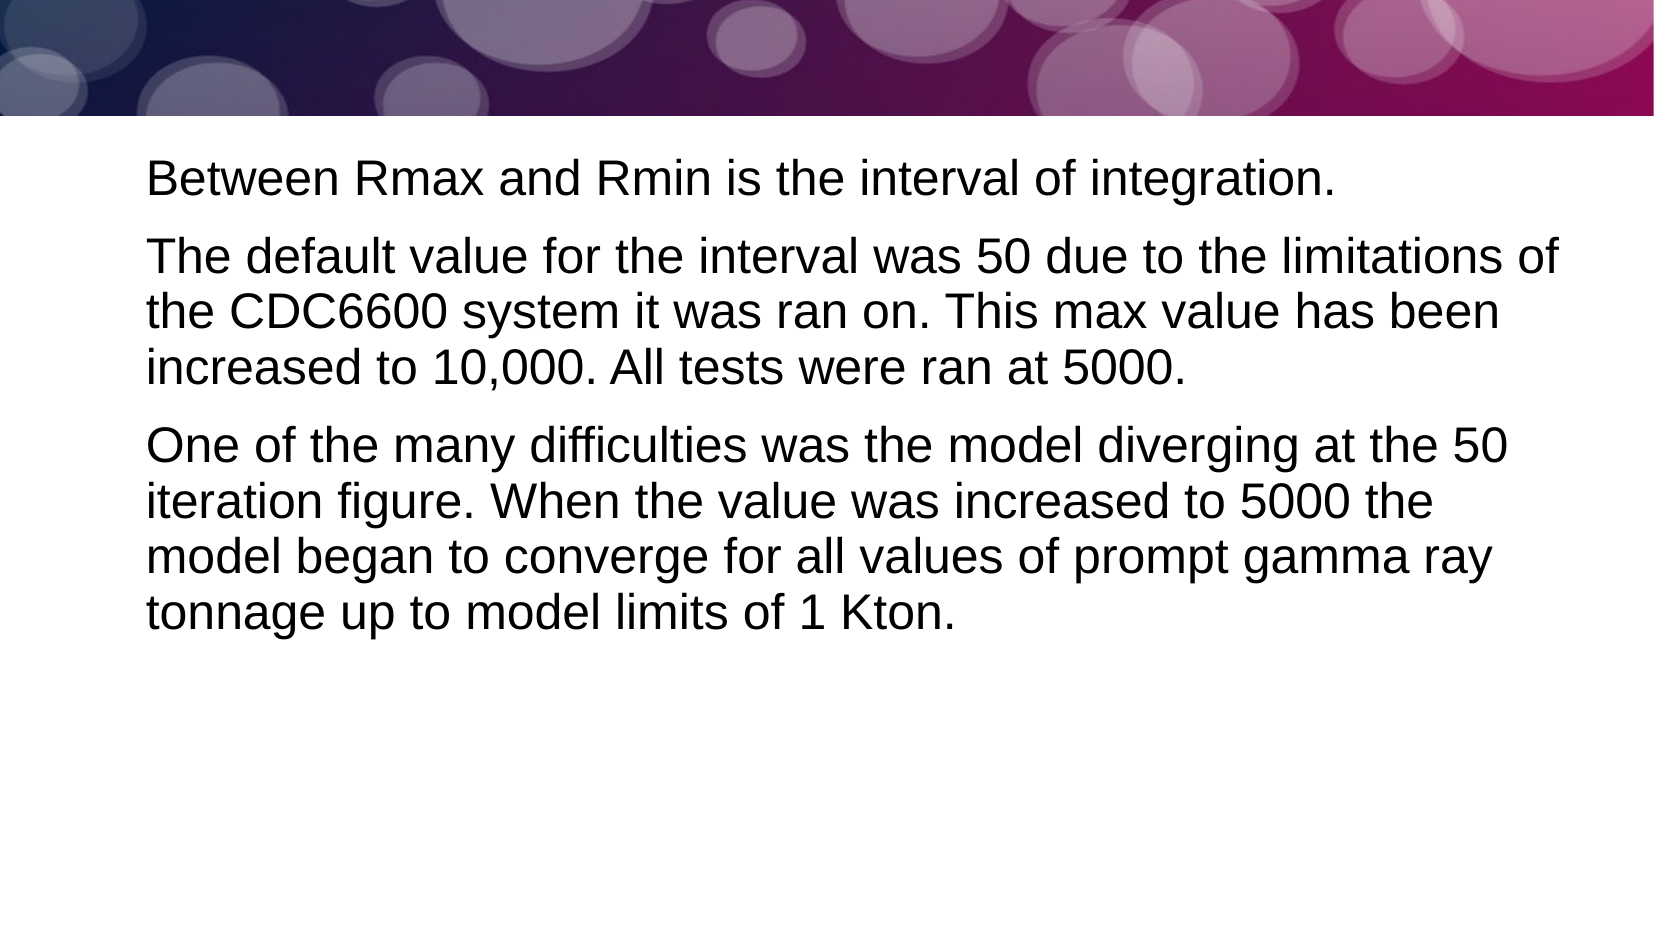

# Between Rmax and Rmin is the interval of integration.
The default value for the interval was 50 due to the limitations of the CDC6600 system it was ran on. This max value has been increased to 10,000. All tests were ran at 5000.
One of the many difficulties was the model diverging at the 50 iteration figure. When the value was increased to 5000 the model began to converge for all values of prompt gamma ray tonnage up to model limits of 1 Kton.